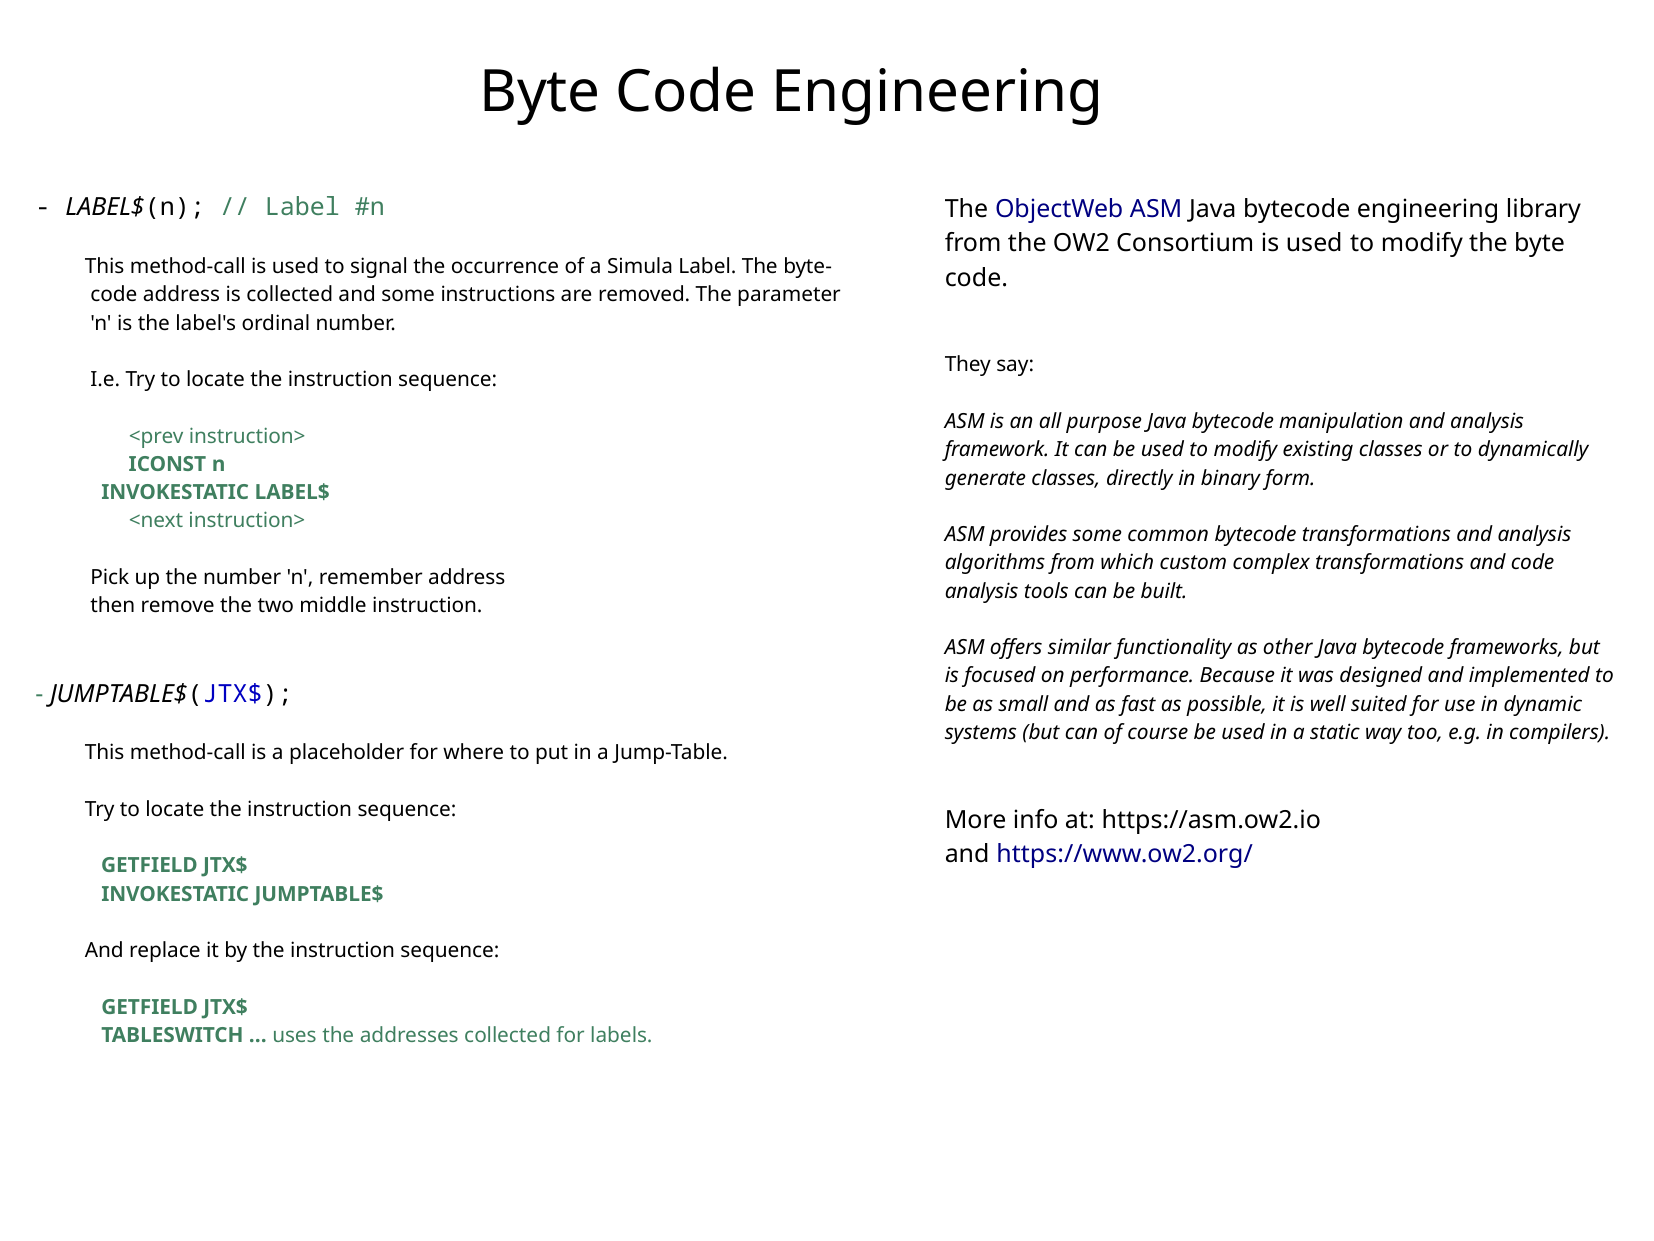

Byte Code Engineering
- LABEL$(n); // Label #n
 This method-call is used to signal the occurrence of a Simula Label. The byte-
 code address is collected and some instructions are removed. The parameter
 'n' is the label's ordinal number.
 I.e. Try to locate the instruction sequence:
 <prev instruction>
 ICONST n
 INVOKESTATIC LABEL$
 <next instruction>
 Pick up the number 'n', remember address
 then remove the two middle instruction.
- JUMPTABLE$(JTX$);
 This method-call is a placeholder for where to put in a Jump-Table.
 Try to locate the instruction sequence:
 GETFIELD JTX$
 INVOKESTATIC JUMPTABLE$
 And replace it by the instruction sequence:
 GETFIELD JTX$
 TABLESWITCH ... uses the addresses collected for labels.
# The ObjectWeb ASM Java bytecode engineering library from the OW2 Consortium is used to modify the byte code. They say: ASM is an all purpose Java bytecode manipulation and analysis framework. It can be used to modify existing classes or to dynamically generate classes, directly in binary form. ASM provides some common bytecode transformations and analysis algorithms from which custom complex transformations and code analysis tools can be built. ASM offers similar functionality as other Java bytecode frameworks, but is focused on performance. Because it was designed and implemented to be as small and as fast as possible, it is well suited for use in dynamic systems (but can of course be used in a static way too, e.g. in compilers). More info at: https://asm.ow2.io and https://www.ow2.org/